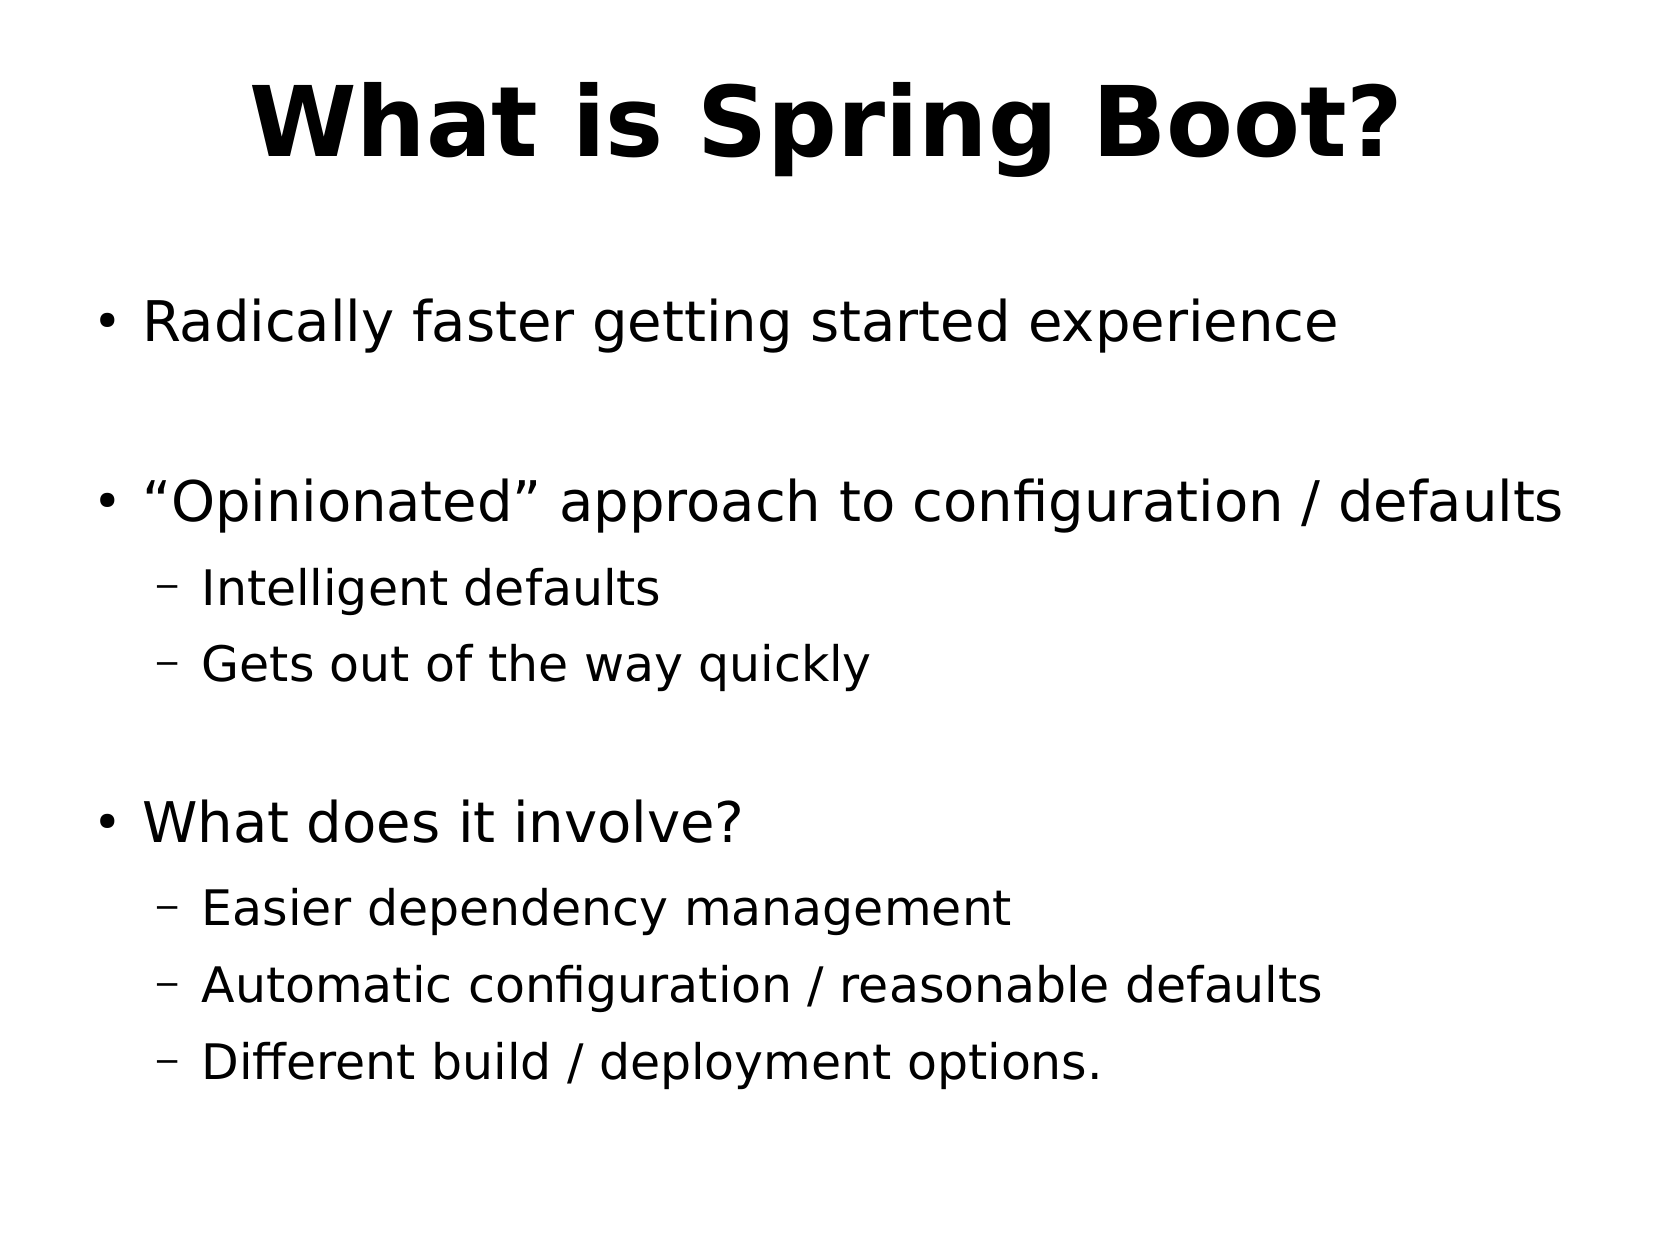

# What is Spring Boot?
Radically faster getting started experience
“Opinionated” approach to configuration / defaults
Intelligent defaults
Gets out of the way quickly
What does it involve?
Easier dependency management
Automatic configuration / reasonable defaults
Different build / deployment options.